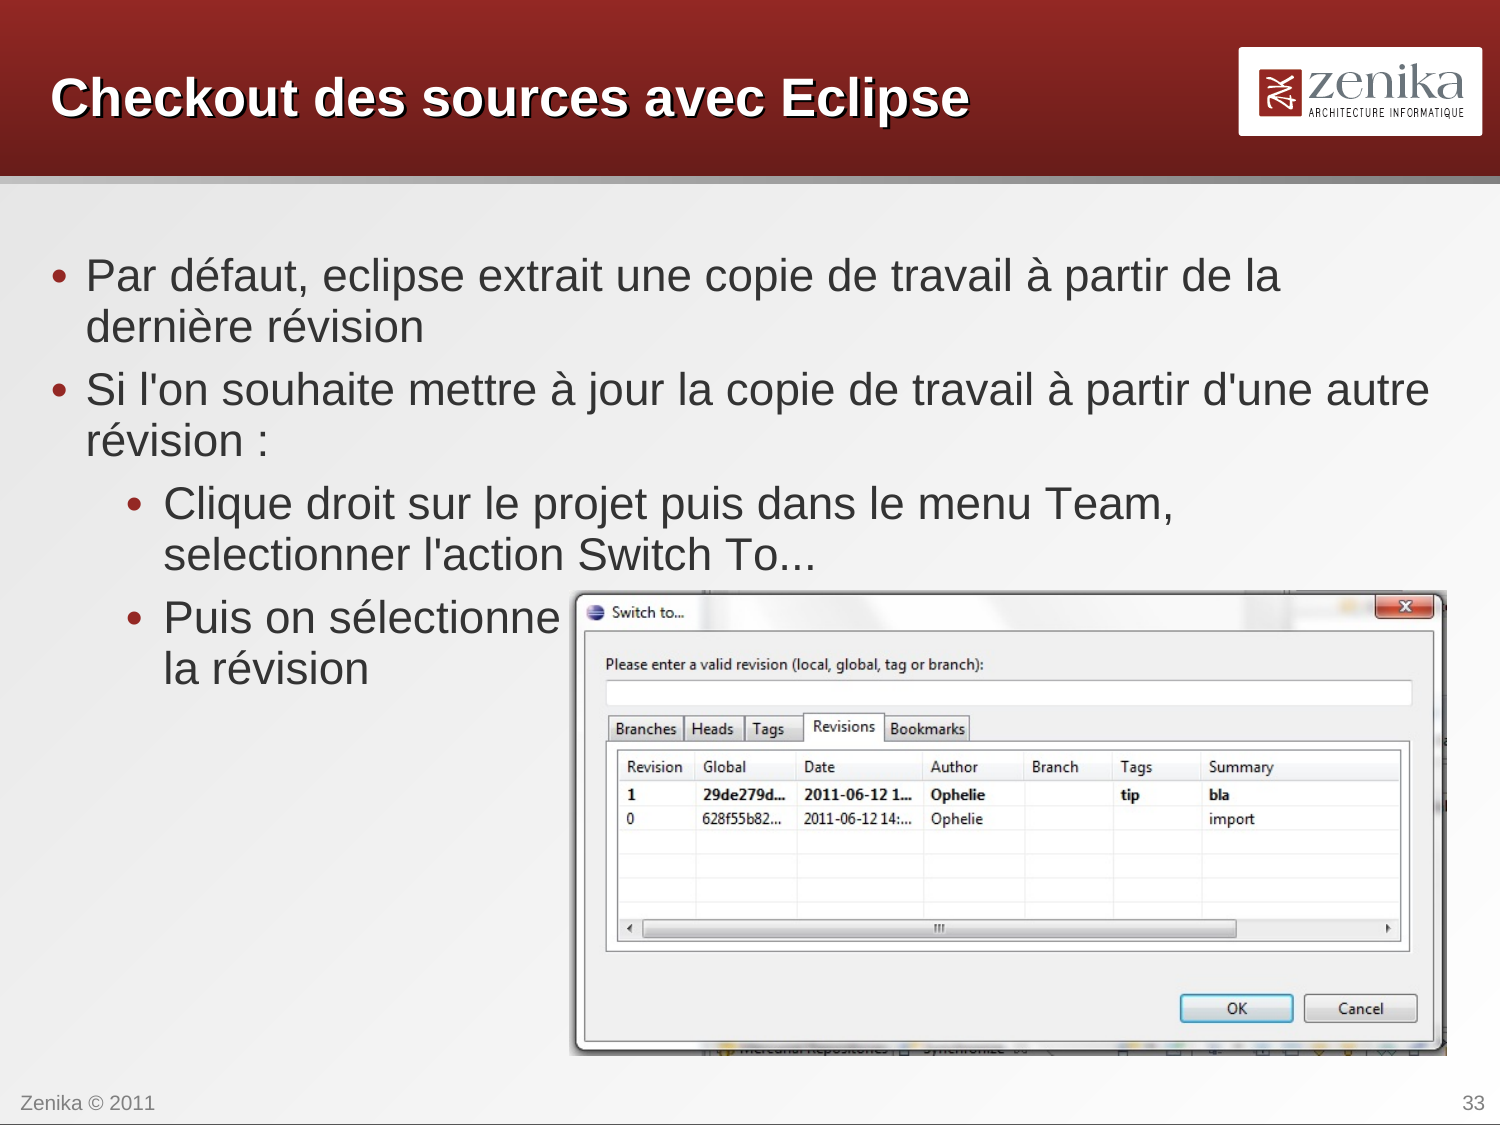

# Checkout des sources avec Eclipse
Par défaut, eclipse extrait une copie de travail à partir de la dernière révision
Si l'on souhaite mettre à jour la copie de travail à partir d'une autre révision :
Clique droit sur le projet puis dans le menu Team, selectionner l'action Switch To...
Puis on sélectionne
la révision